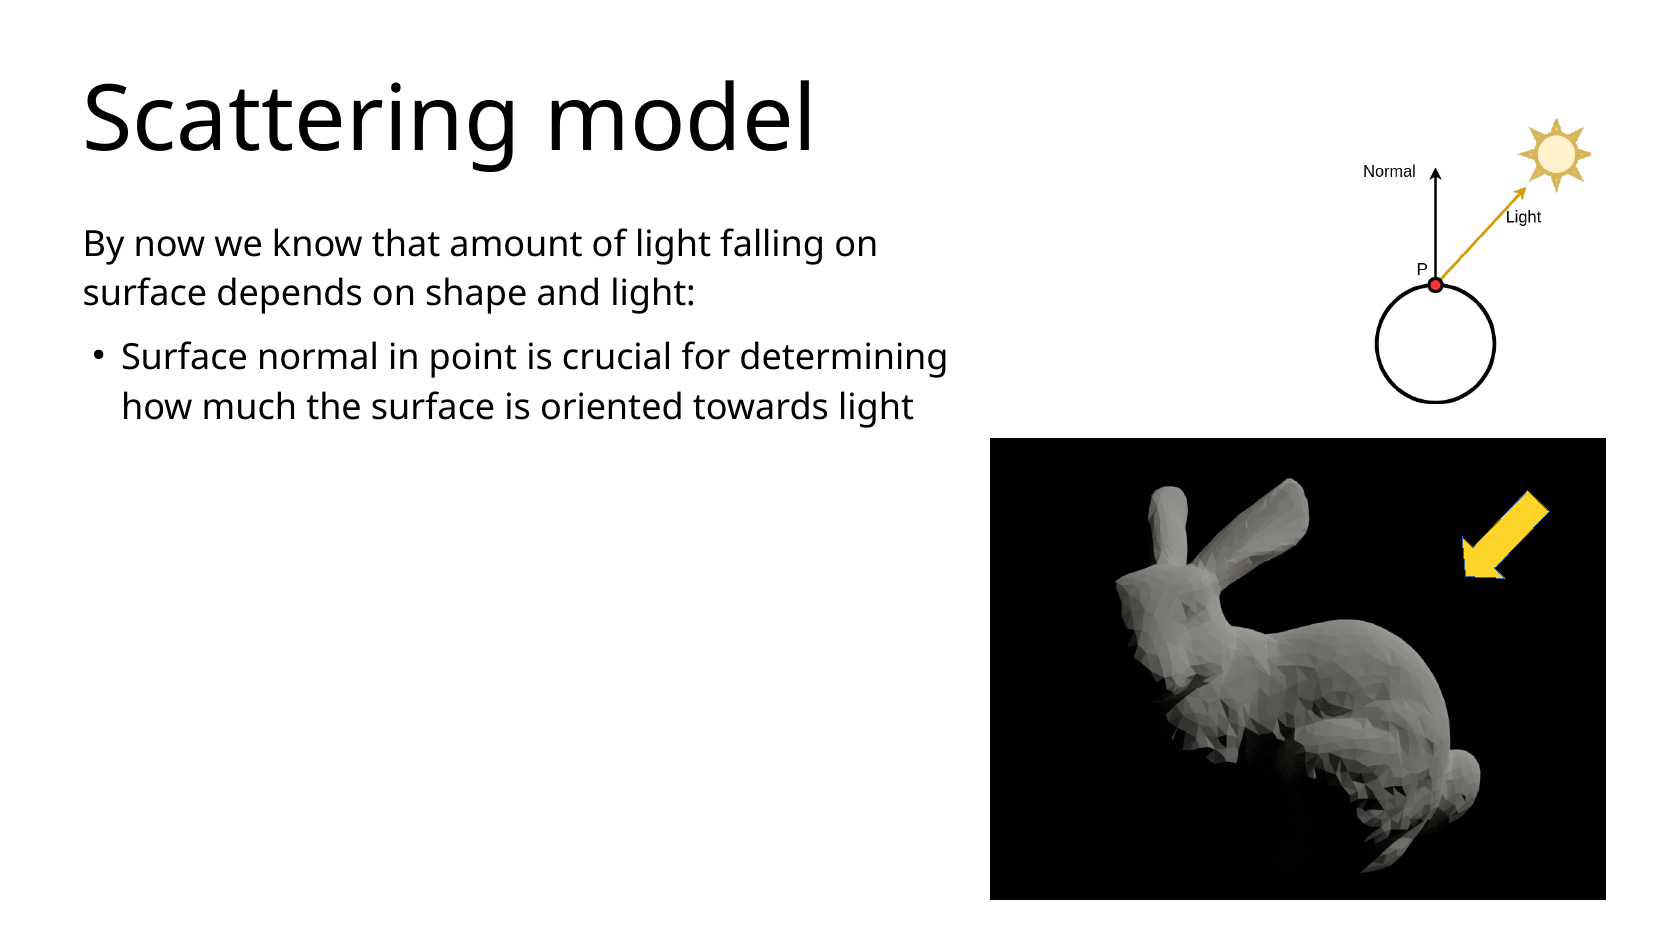

# Scattering model
By now we know that amount of light falling on surface depends on shape and light:
Surface normal in point is crucial for determining how much the surface is oriented towards light